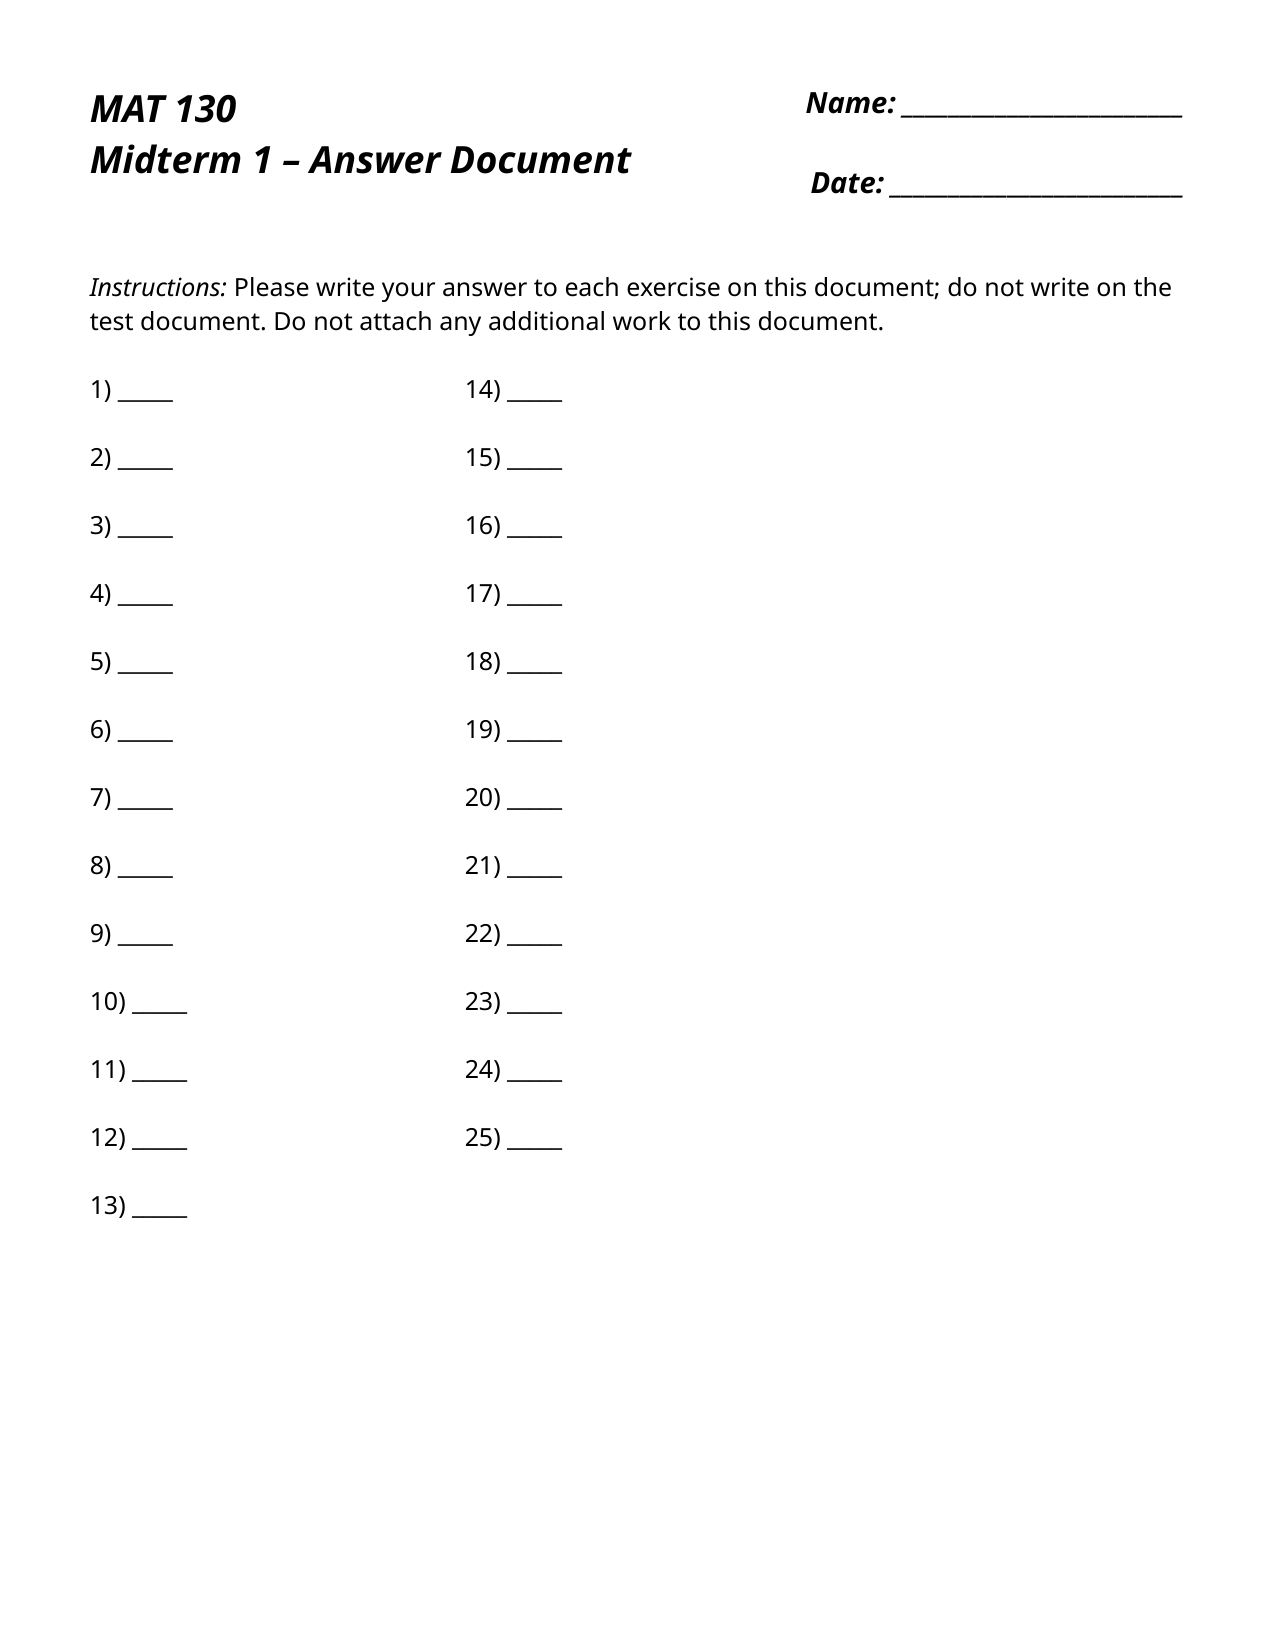

MAT 130
Midterm 1 – Answer Document
Instructions: Please write your answer to each exercise on this document; do not write on the test document. Do not attach any additional work to this document.
1) _____				14) _____
2) _____				15) _____
3) _____				16) _____
4) _____				17) _____
5) _____				18) _____
6) _____				19) _____
7) _____				20) _____
8) _____				21) _____
9) _____				22) _____
10) _____				23) _____
11) _____				24) _____
12) _____				25) _____
13) _____
Name: ________________________
Date: _________________________